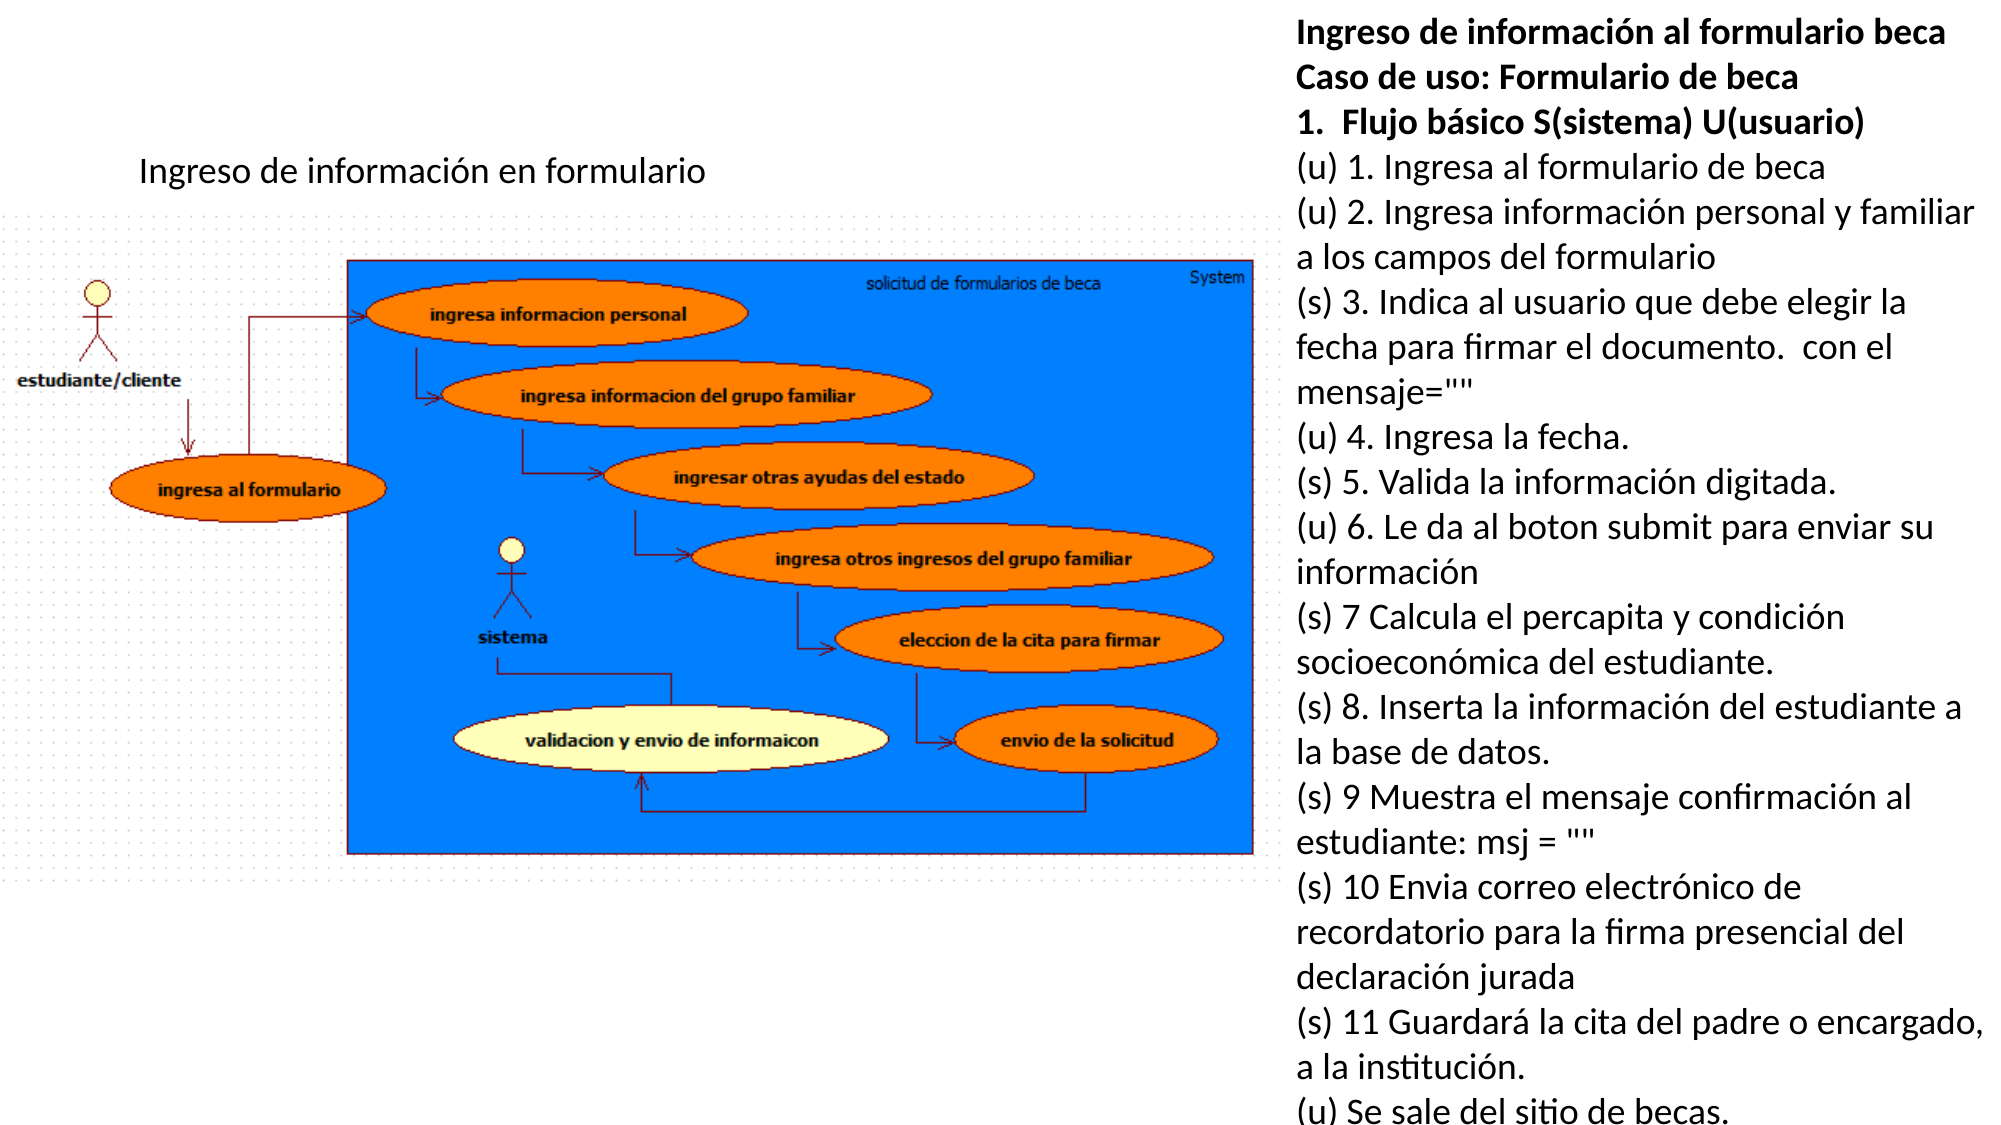

Ingreso de información al formulario beca
Caso de uso: Formulario de beca
1. Flujo básico S(sistema) U(usuario)
(u) 1. Ingresa al formulario de beca
(u) 2. Ingresa información personal y familiar a los campos del formulario
(s) 3. Indica al usuario que debe elegir la fecha para firmar el documento. con el mensaje=""
(u) 4. Ingresa la fecha.
(s) 5. Valida la información digitada.
(u) 6. Le da al boton submit para enviar su información
(s) 7 Calcula el percapita y condición socioeconómica del estudiante.
(s) 8. Inserta la información del estudiante a la base de datos.
(s) 9 Muestra el mensaje confirmación al estudiante: msj = ""
(s) 10 Envia correo electrónico de recordatorio para la firma presencial del declaración jurada
(s) 11 Guardará la cita del padre o encargado, a la institución.
(u) Se sale del sitio de becas.
Ingreso de información en formulario